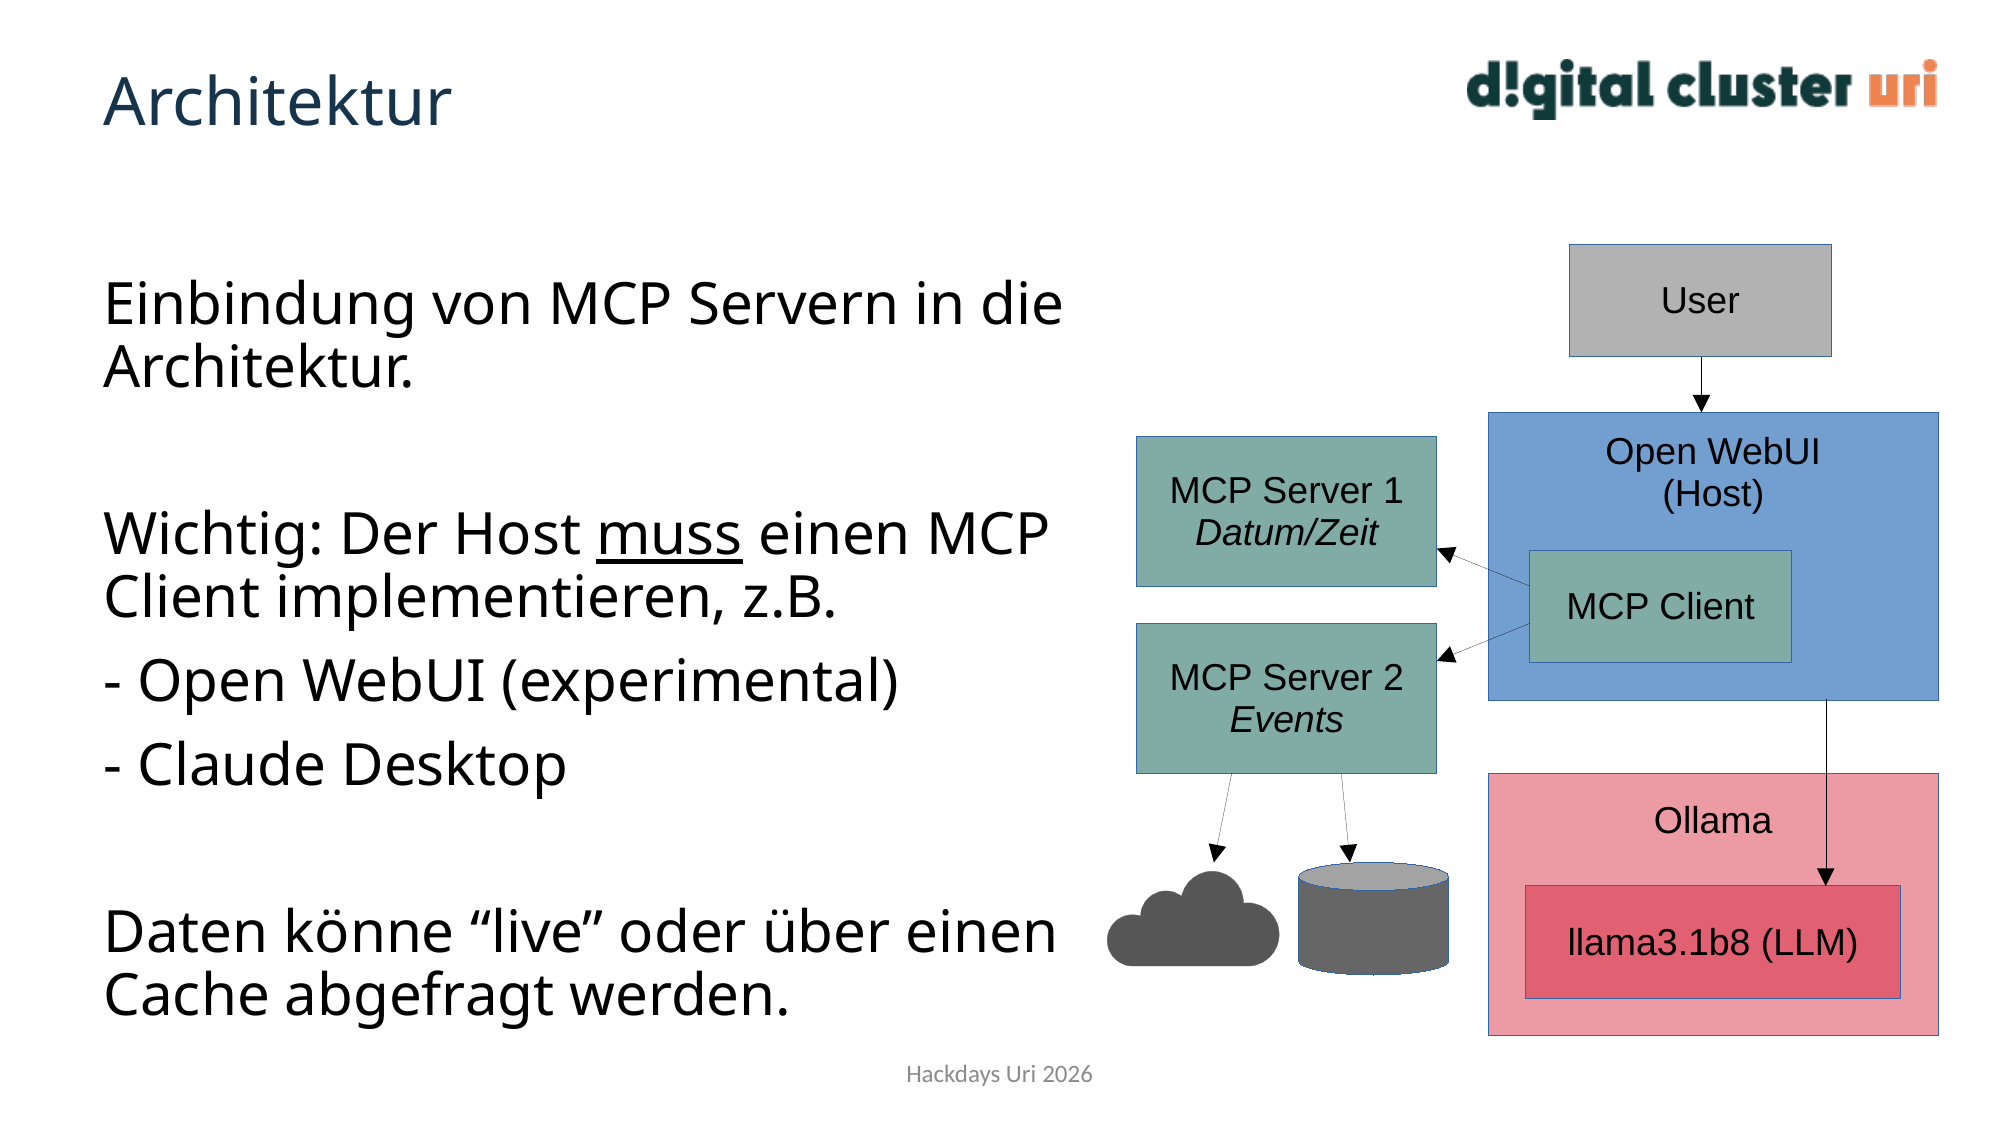

# Architektur
User
Open WebUI
(Host)
MCP Server 1
Datum/Zeit
MCP Client
MCP Server 2
Events
Ollama
llama3.1b8 (LLM)
Einbindung von MCP Servern in die Architektur.
Wichtig: Der Host muss einen MCP Client implementieren, z.B.
- Open WebUI (experimental)
- Claude Desktop
Daten könne “live” oder über einen Cache abgefragt werden.
Hackdays Uri 2026